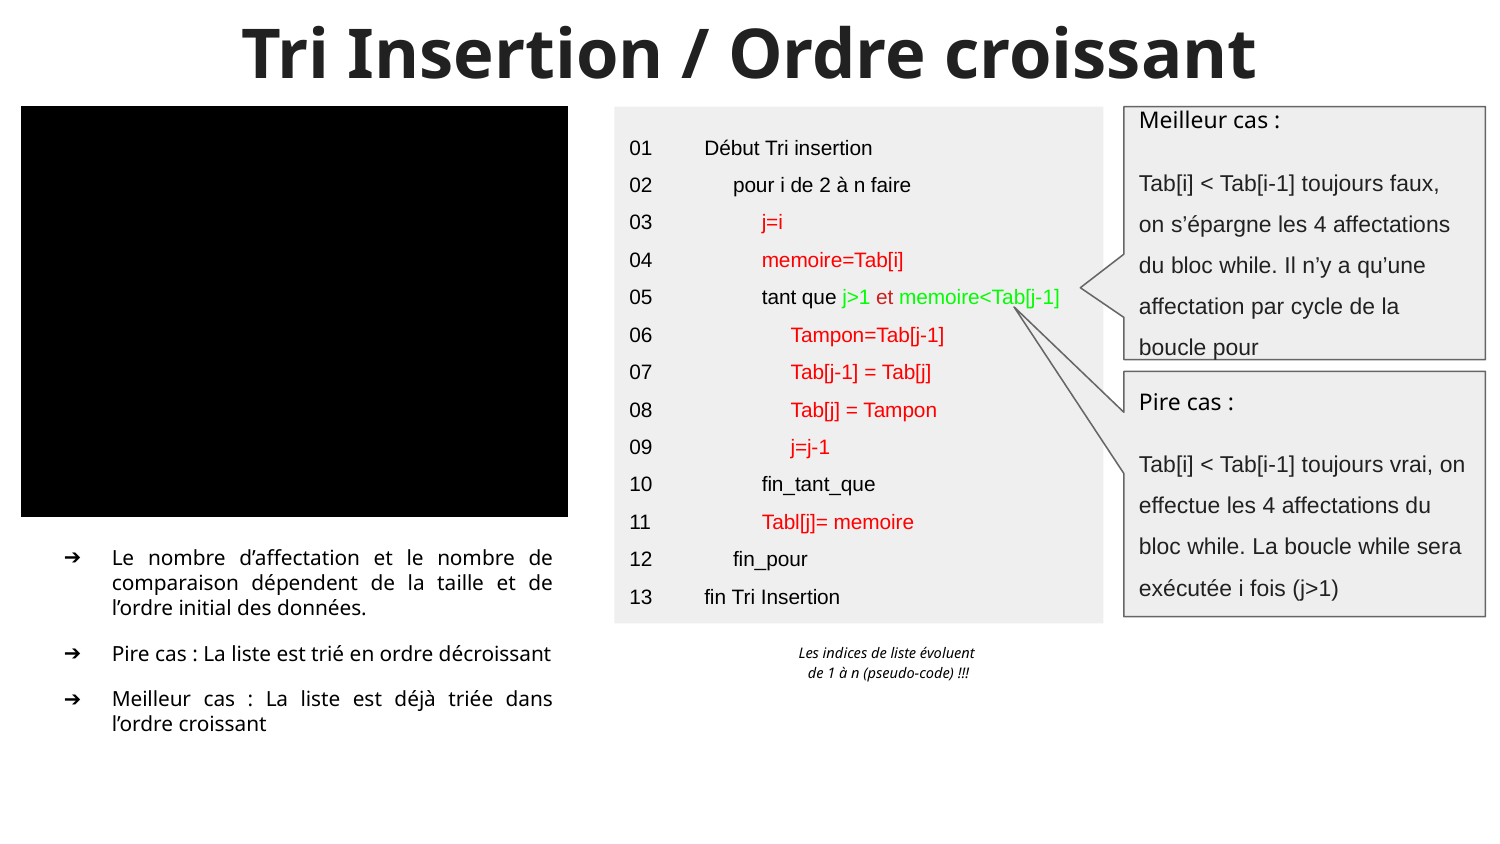

# Tri Insertion / Ordre croissant
01	Début Tri insertion
02	 pour i de 2 à n faire
03	 j=i
04	 memoire=Tab[i]
05	 tant que j>1 et memoire<Tab[j-1]
06	 Tampon=Tab[j-1]
07	 Tab[j-1] = Tab[j]
08	 Tab[j] = Tampon
09	 j=j-1
10	 fin_tant_que
11	 Tabl[j]= memoire
12	 fin_pour
13	fin Tri Insertion
Meilleur cas :
Tab[i] < Tab[i-1] toujours faux, on s’épargne les 4 affectations du bloc while. Il n’y a qu’une affectation par cycle de la boucle pour
Pire cas :
Tab[i] < Tab[i-1] toujours vrai, on effectue les 4 affectations du bloc while. La boucle while sera exécutée i fois (j>1)
Le nombre d’affectation et le nombre de comparaison dépendent de la taille et de l’ordre initial des données.
Pire cas : La liste est trié en ordre décroissant
Meilleur cas : La liste est déjà triée dans l’ordre croissant
Les indices de liste évoluent
de 1 à n (pseudo-code) !!!